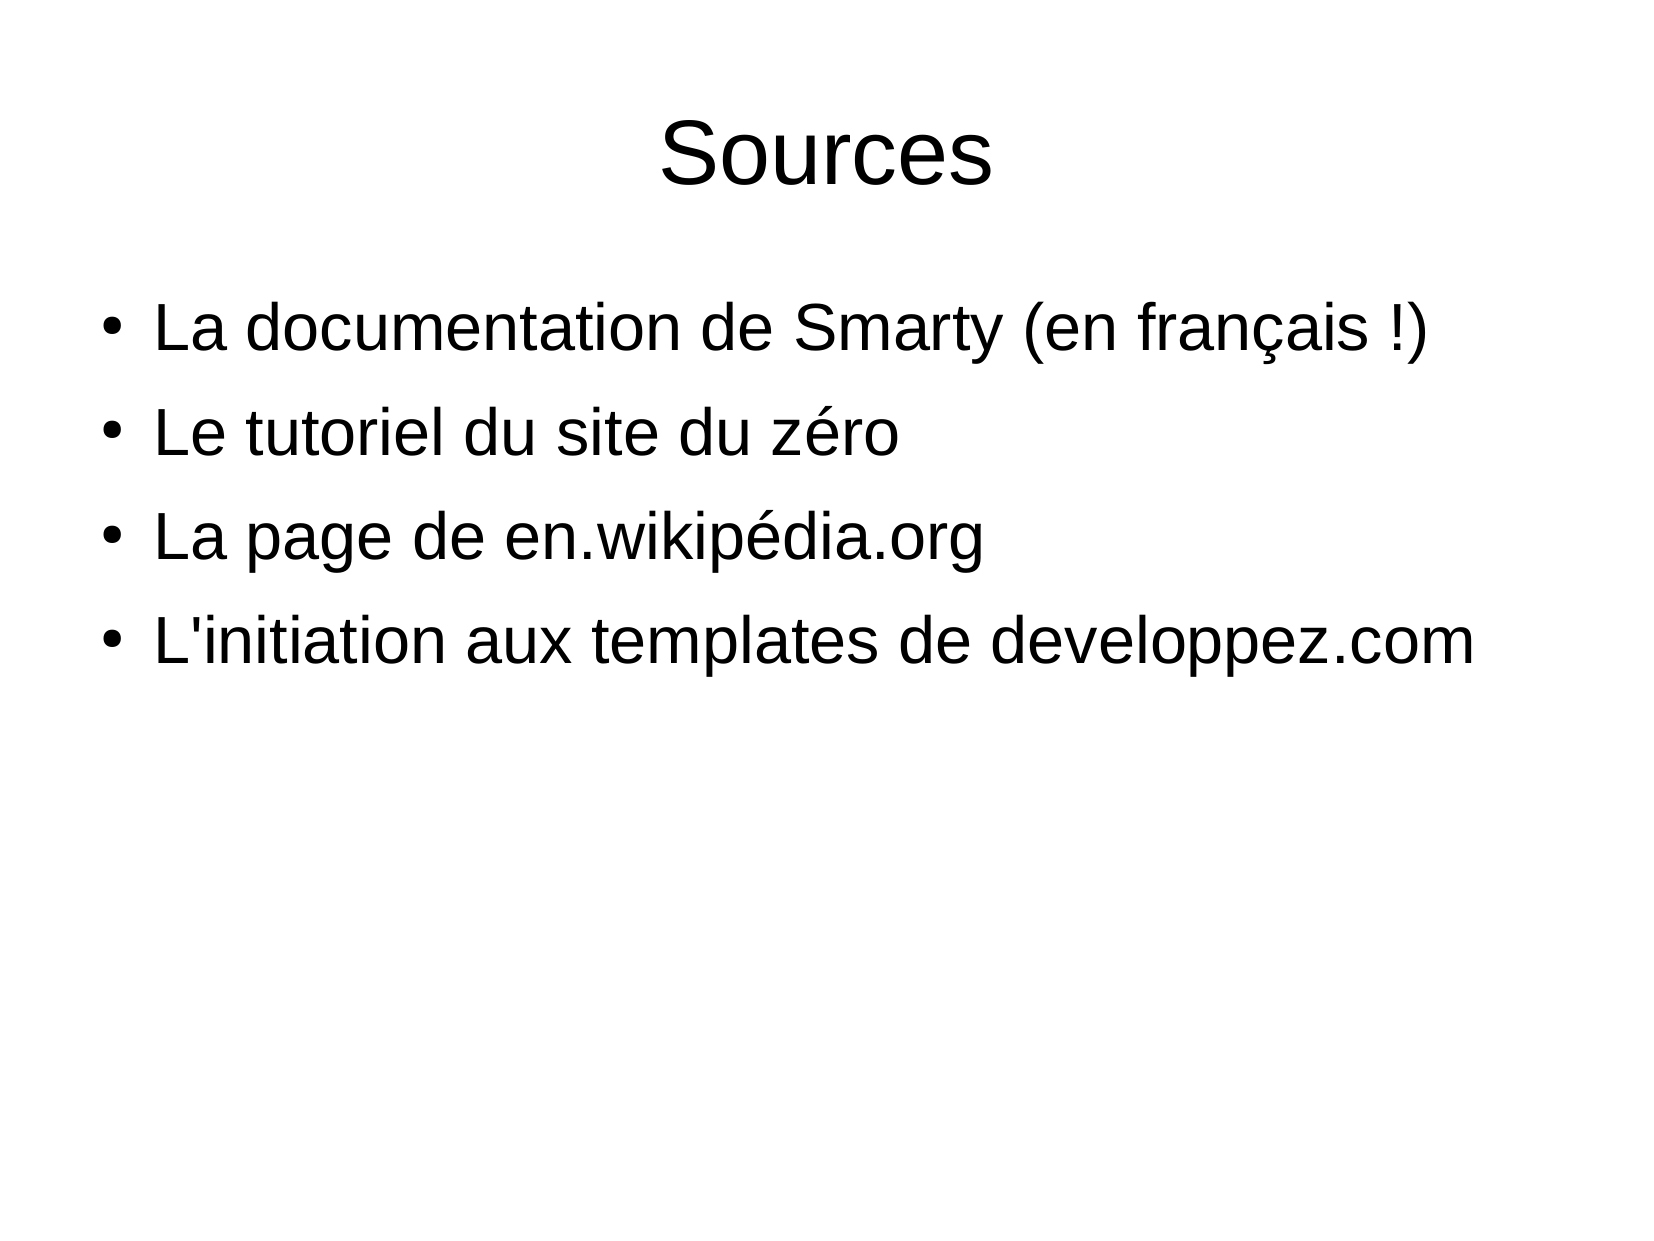

# Sources
La documentation de Smarty (en français !)
Le tutoriel du site du zéro
La page de en.wikipédia.org
L'initiation aux templates de developpez.com